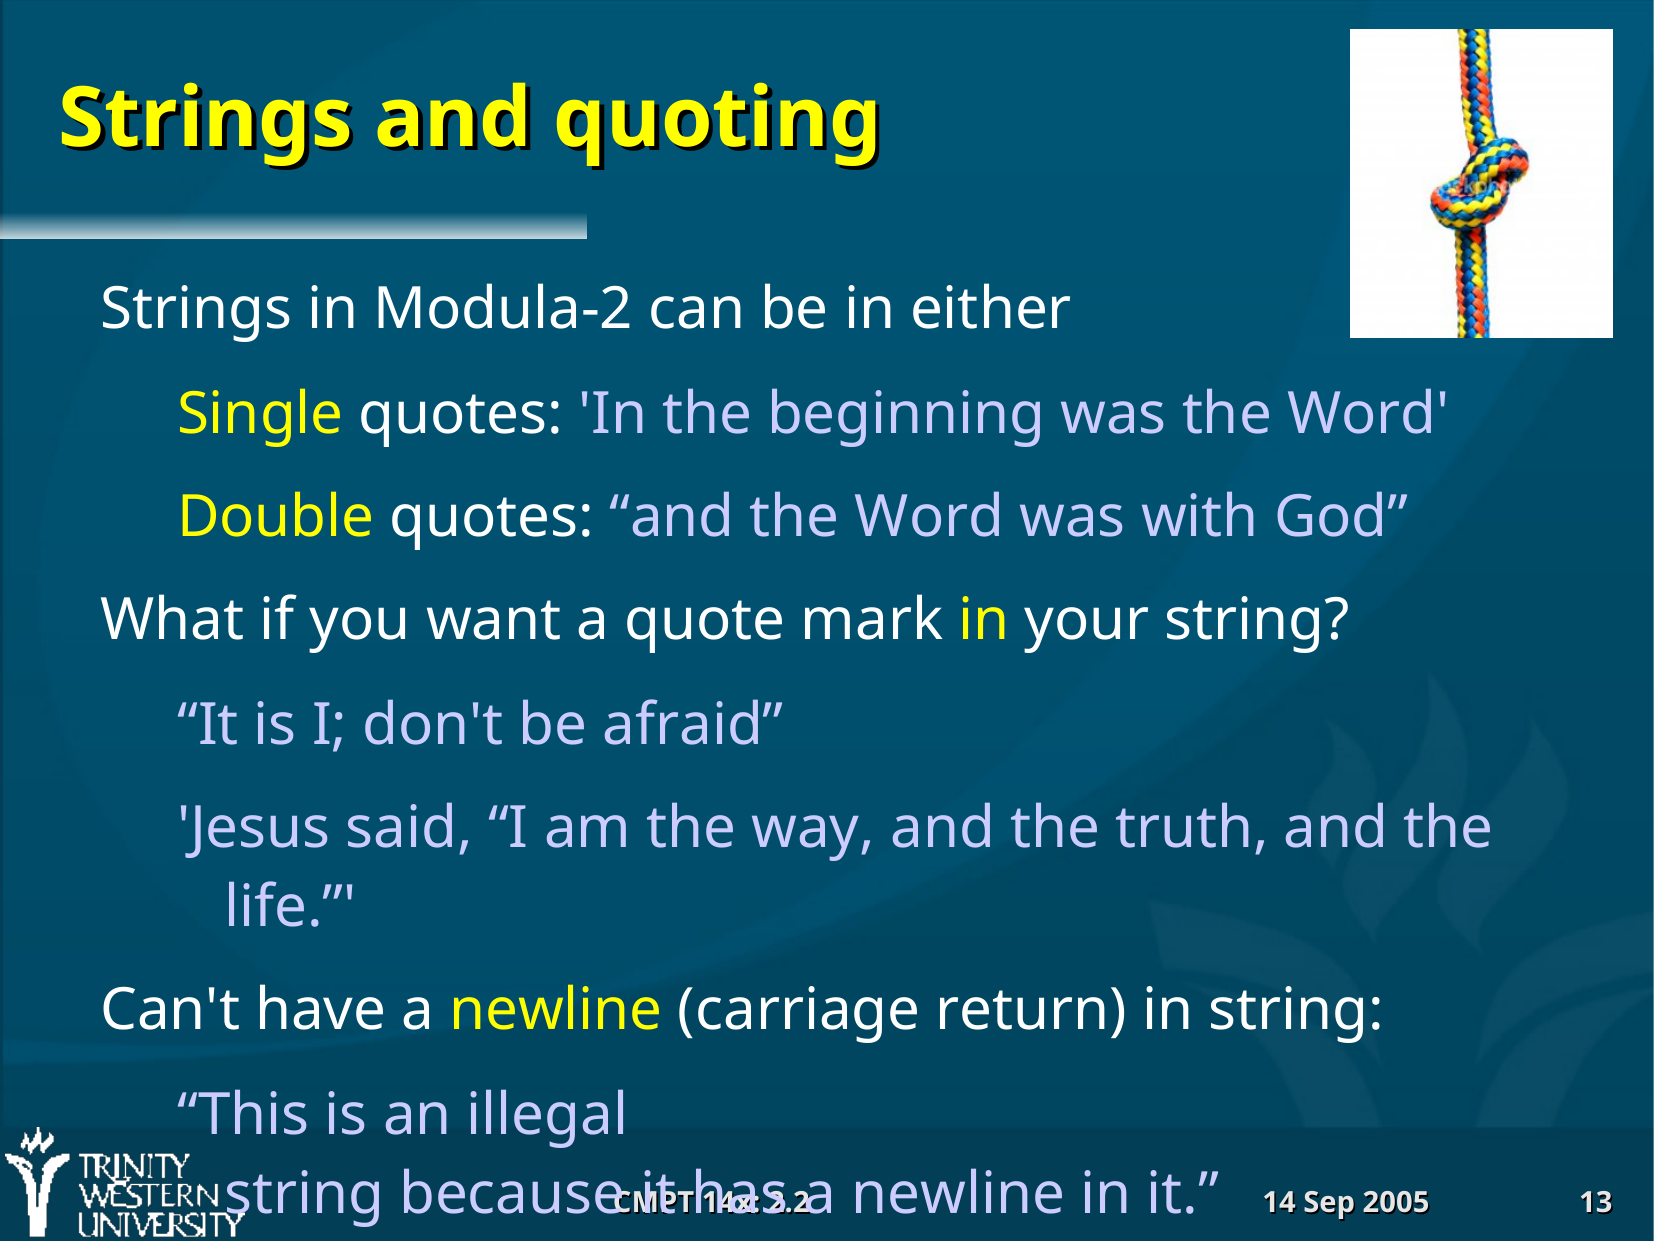

# Strings and quoting
Strings in Modula-2 can be in either
Single quotes: 'In the beginning was the Word'
Double quotes: “and the Word was with God”
What if you want a quote mark in your string?
“It is I; don't be afraid”
'Jesus said, “I am the way, and the truth, and the life.”'
Can't have a newline (carriage return) in string:
“This is an illegal
string because it has a newline in it.”
CMPT 14x: 2.2
14 Sep 2005
13